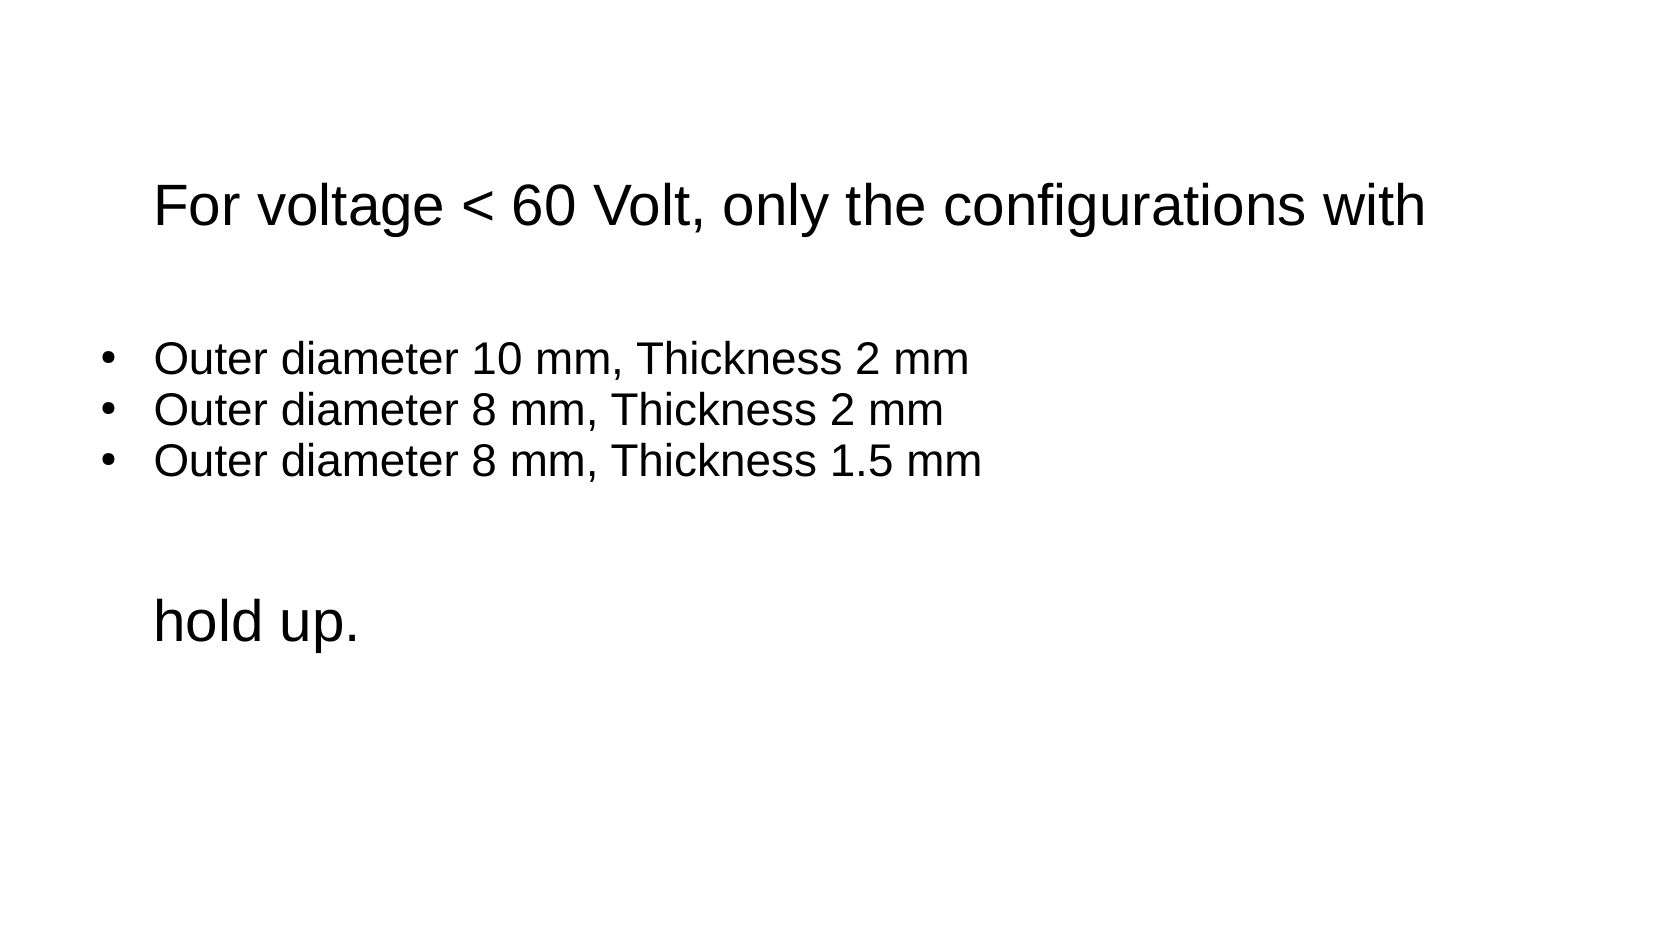

# For voltage < 60 Volt, only the configurations with
Outer diameter 10 mm, Thickness 2 mm
Outer diameter 8 mm, Thickness 2 mm
Outer diameter 8 mm, Thickness 1.5 mm
hold up.